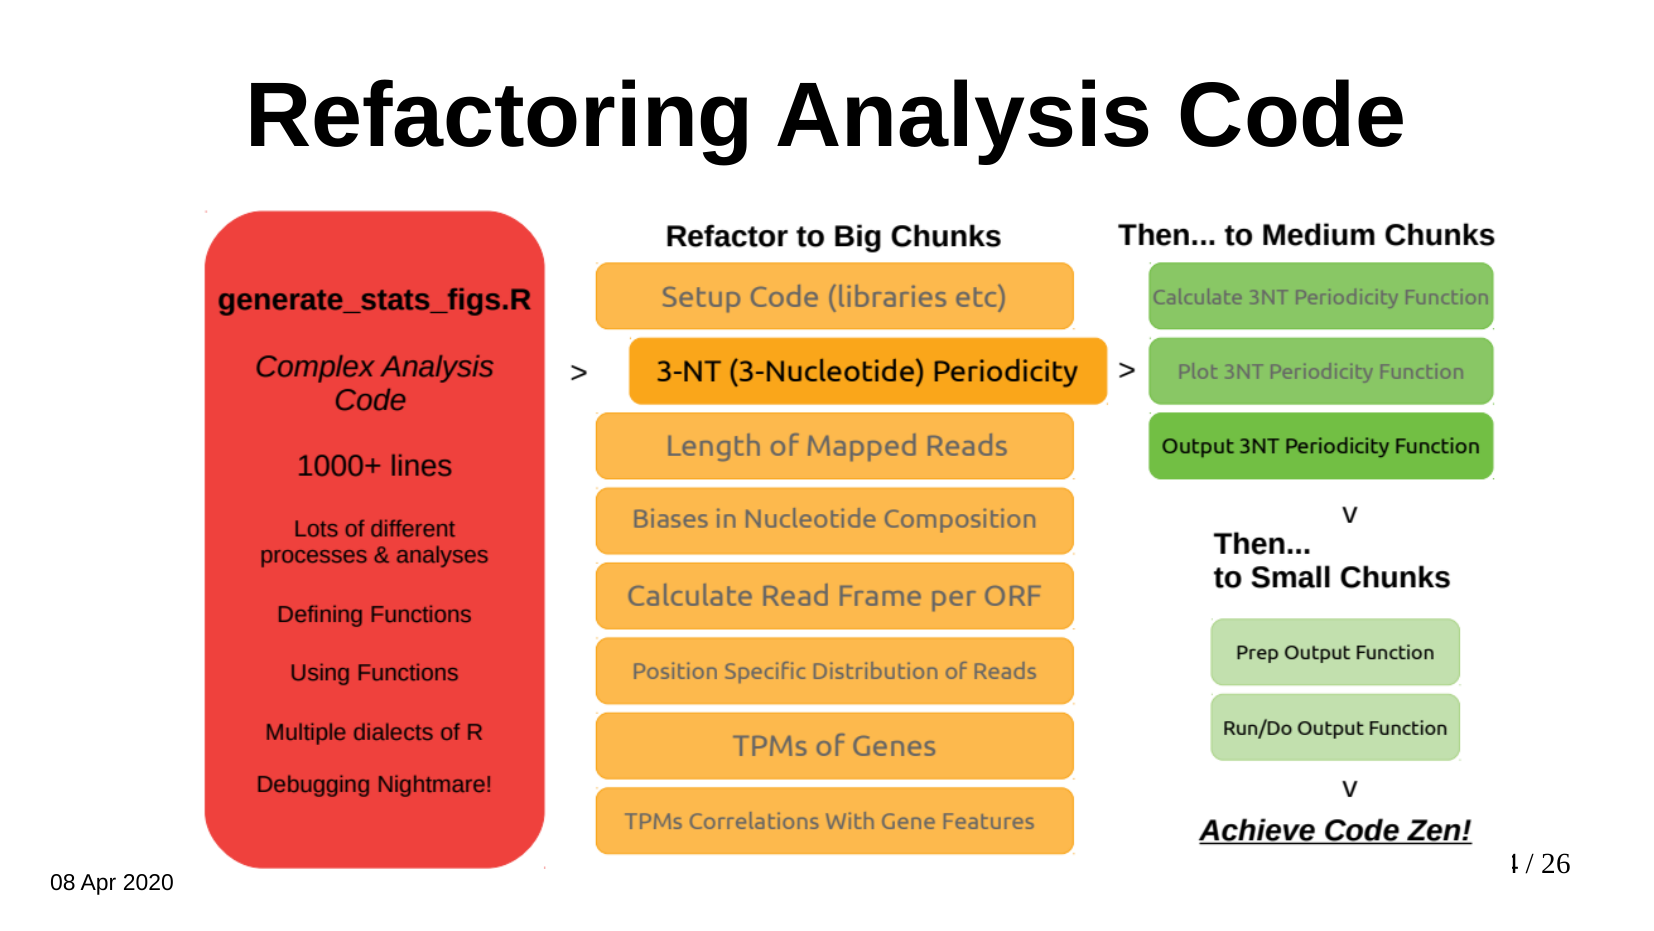

# Refactoring Analysis Code
14
08 Apr 2020